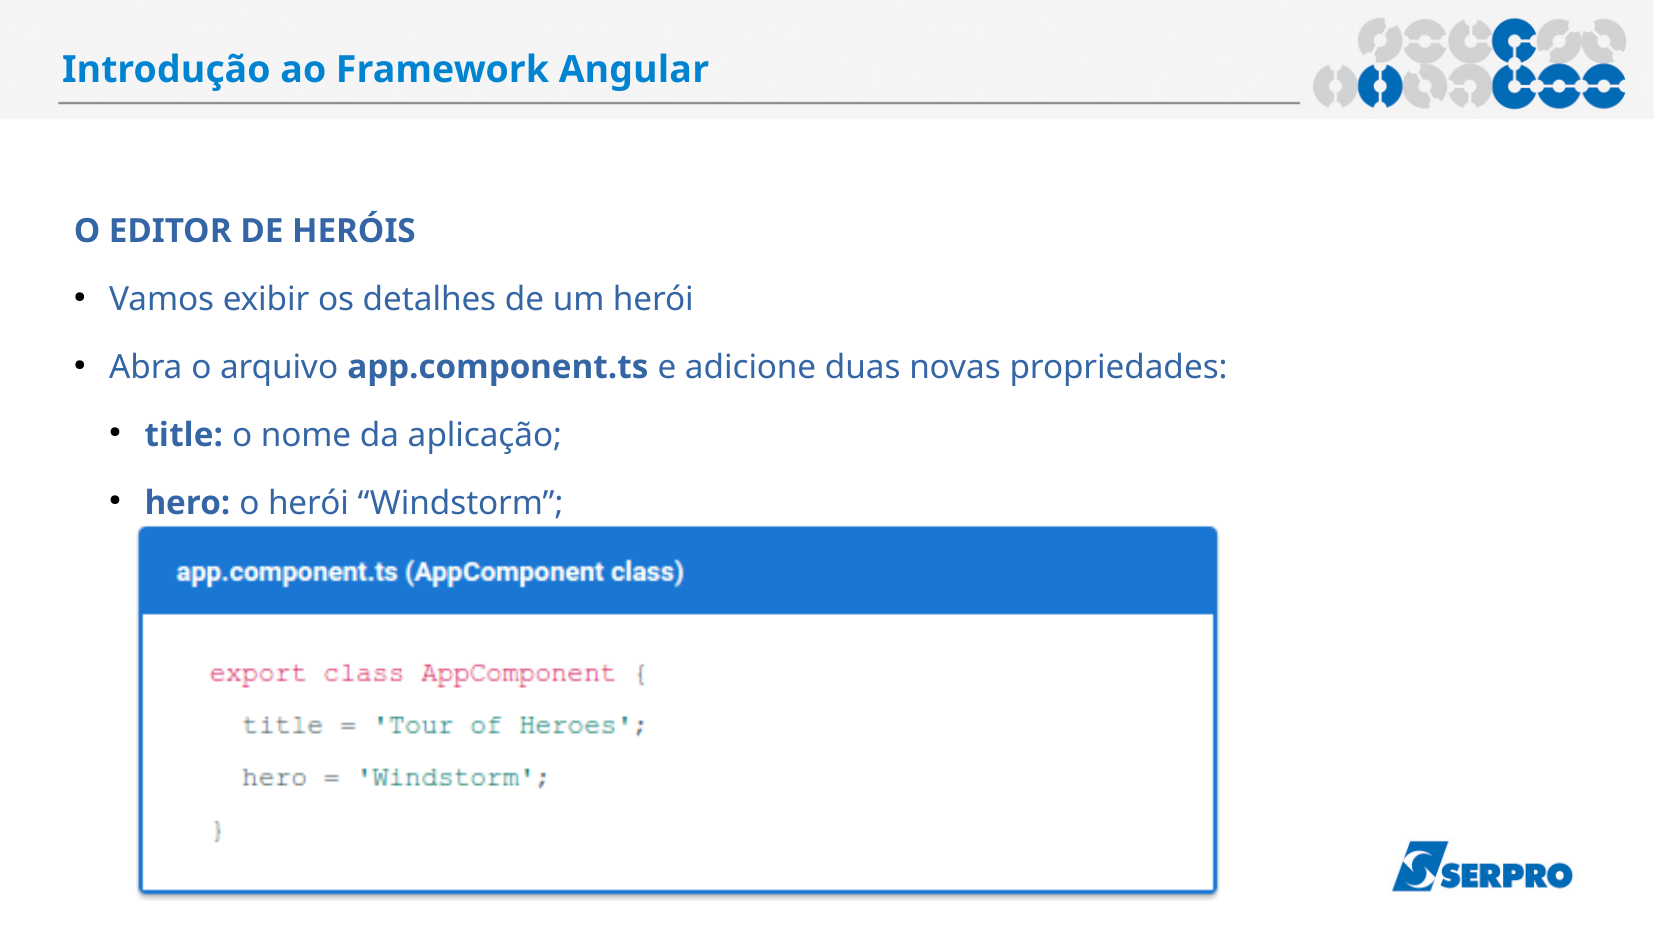

Introdução ao Framework Angular
O EDITOR DE HERÓIS
Vamos exibir os detalhes de um herói
Abra o arquivo app.component.ts e adicione duas novas propriedades:
title: o nome da aplicação;
hero: o herói “Windstorm”;